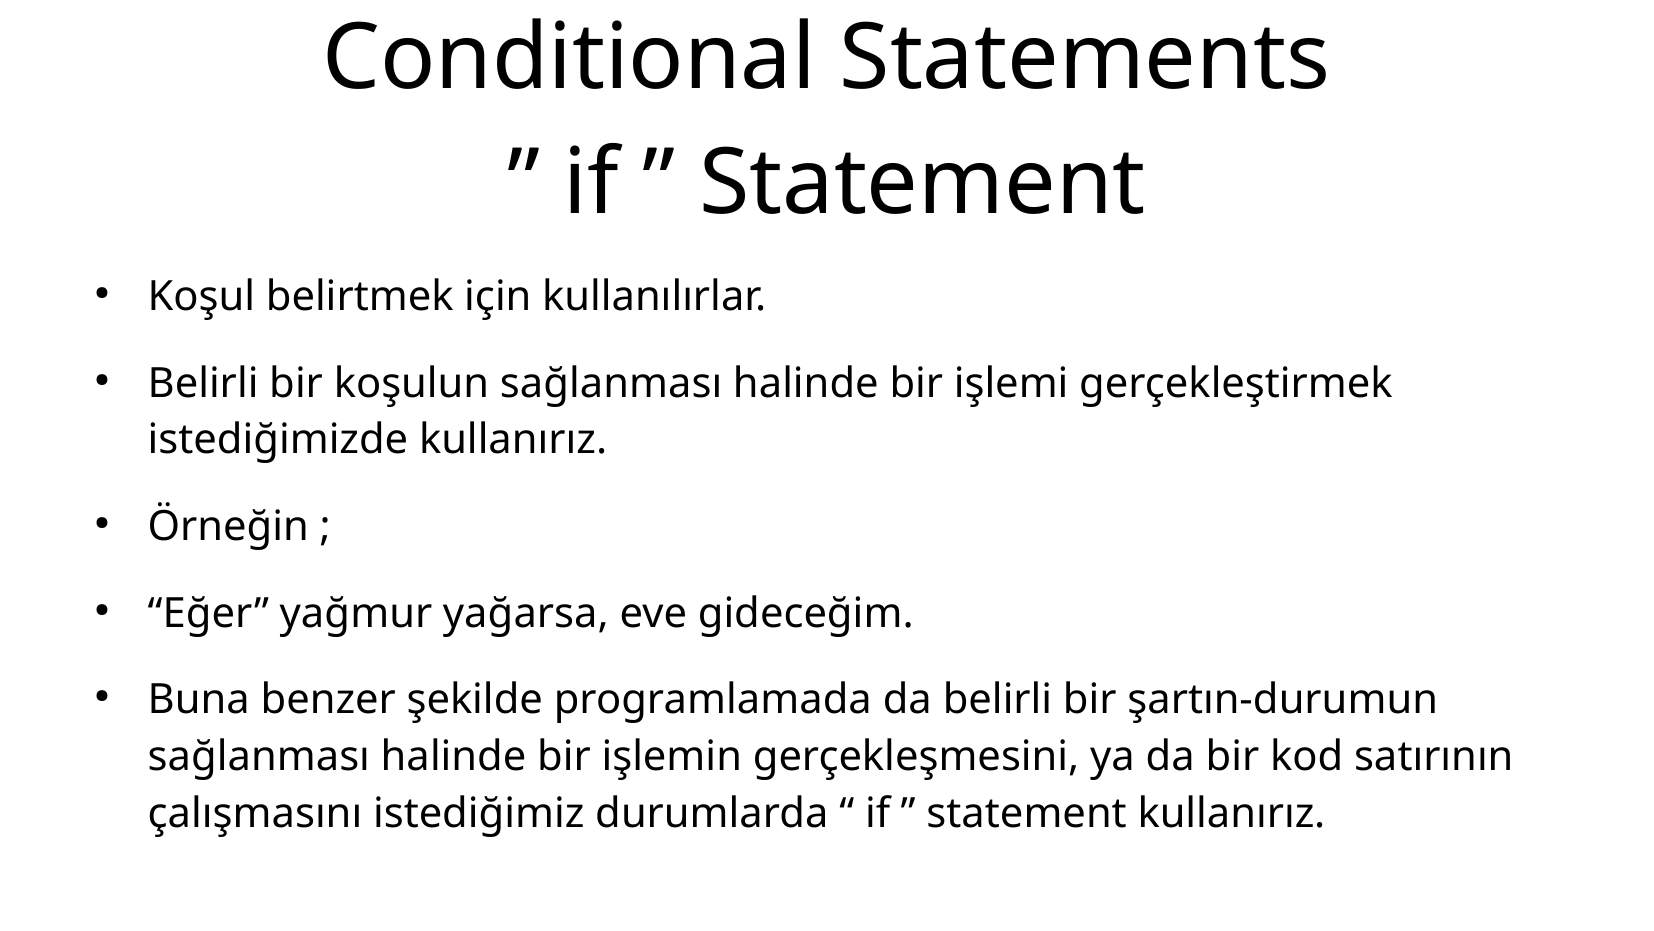

# Conditional Statements ” if ” Statement
Koşul belirtmek için kullanılırlar.
Belirli bir koşulun sağlanması halinde bir işlemi gerçekleştirmek istediğimizde kullanırız.
Örneğin ;
“Eğer” yağmur yağarsa, eve gideceğim.
Buna benzer şekilde programlamada da belirli bir şartın-durumun sağlanması halinde bir işlemin gerçekleşmesini, ya da bir kod satırının çalışmasını istediğimiz durumlarda “ if ” statement kullanırız.